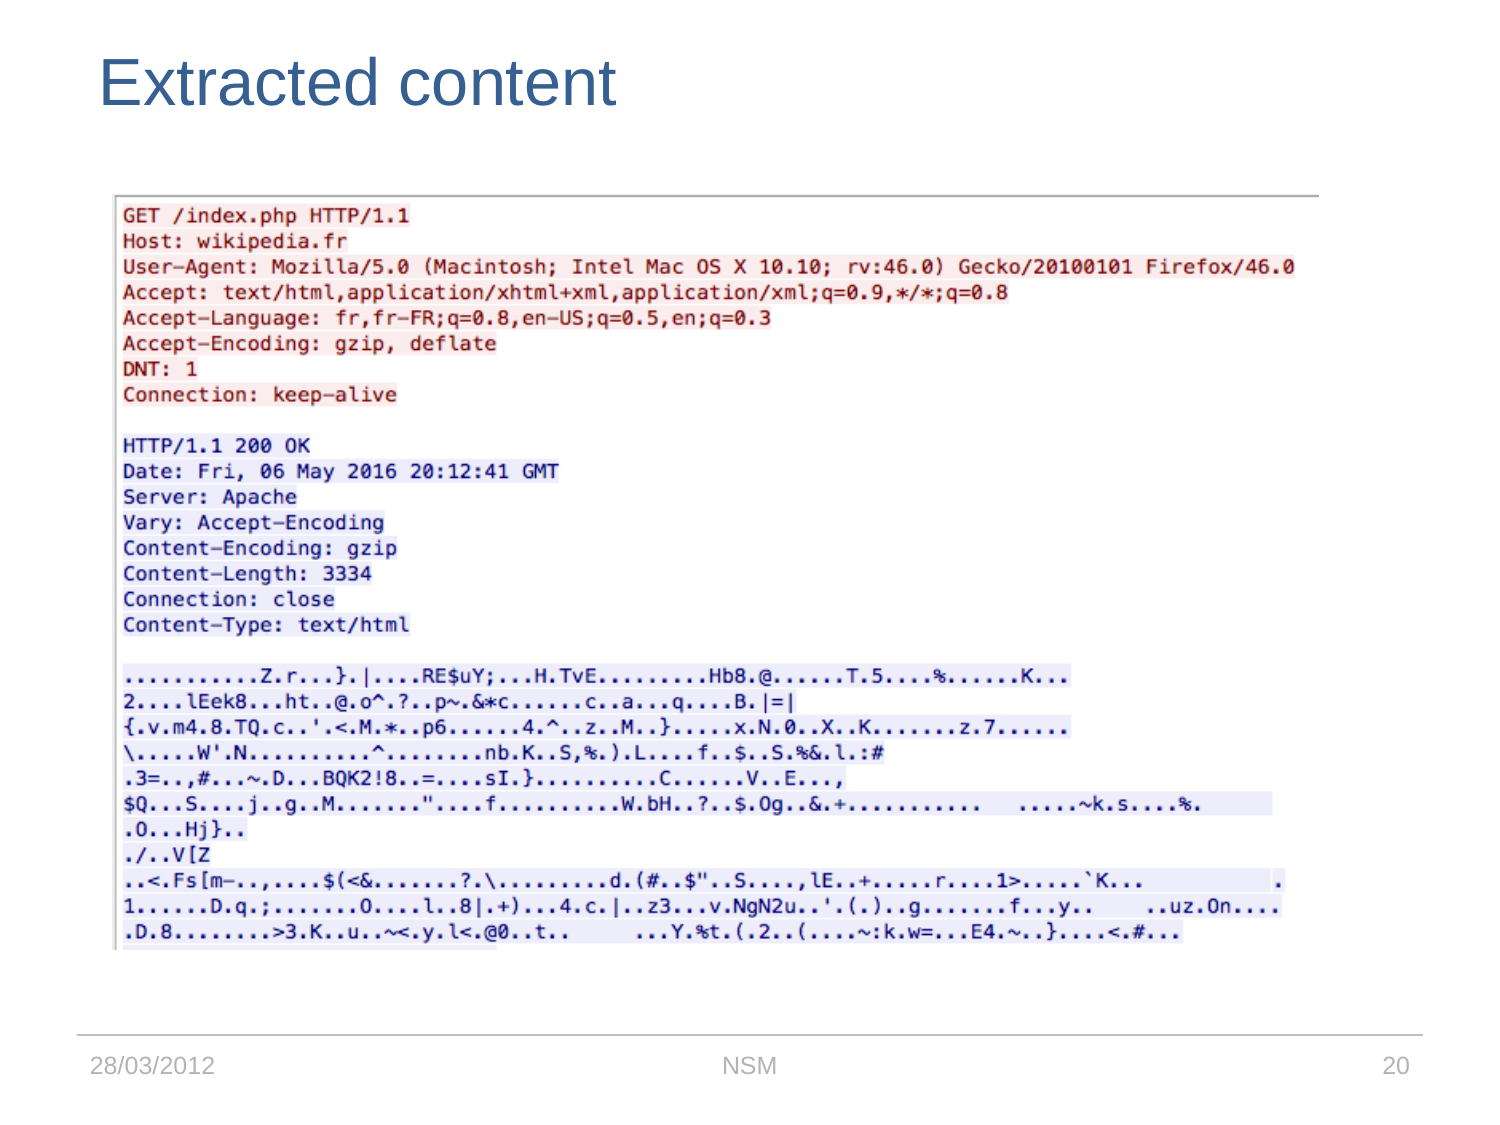

# Extracted content
Date
Your footer here
20